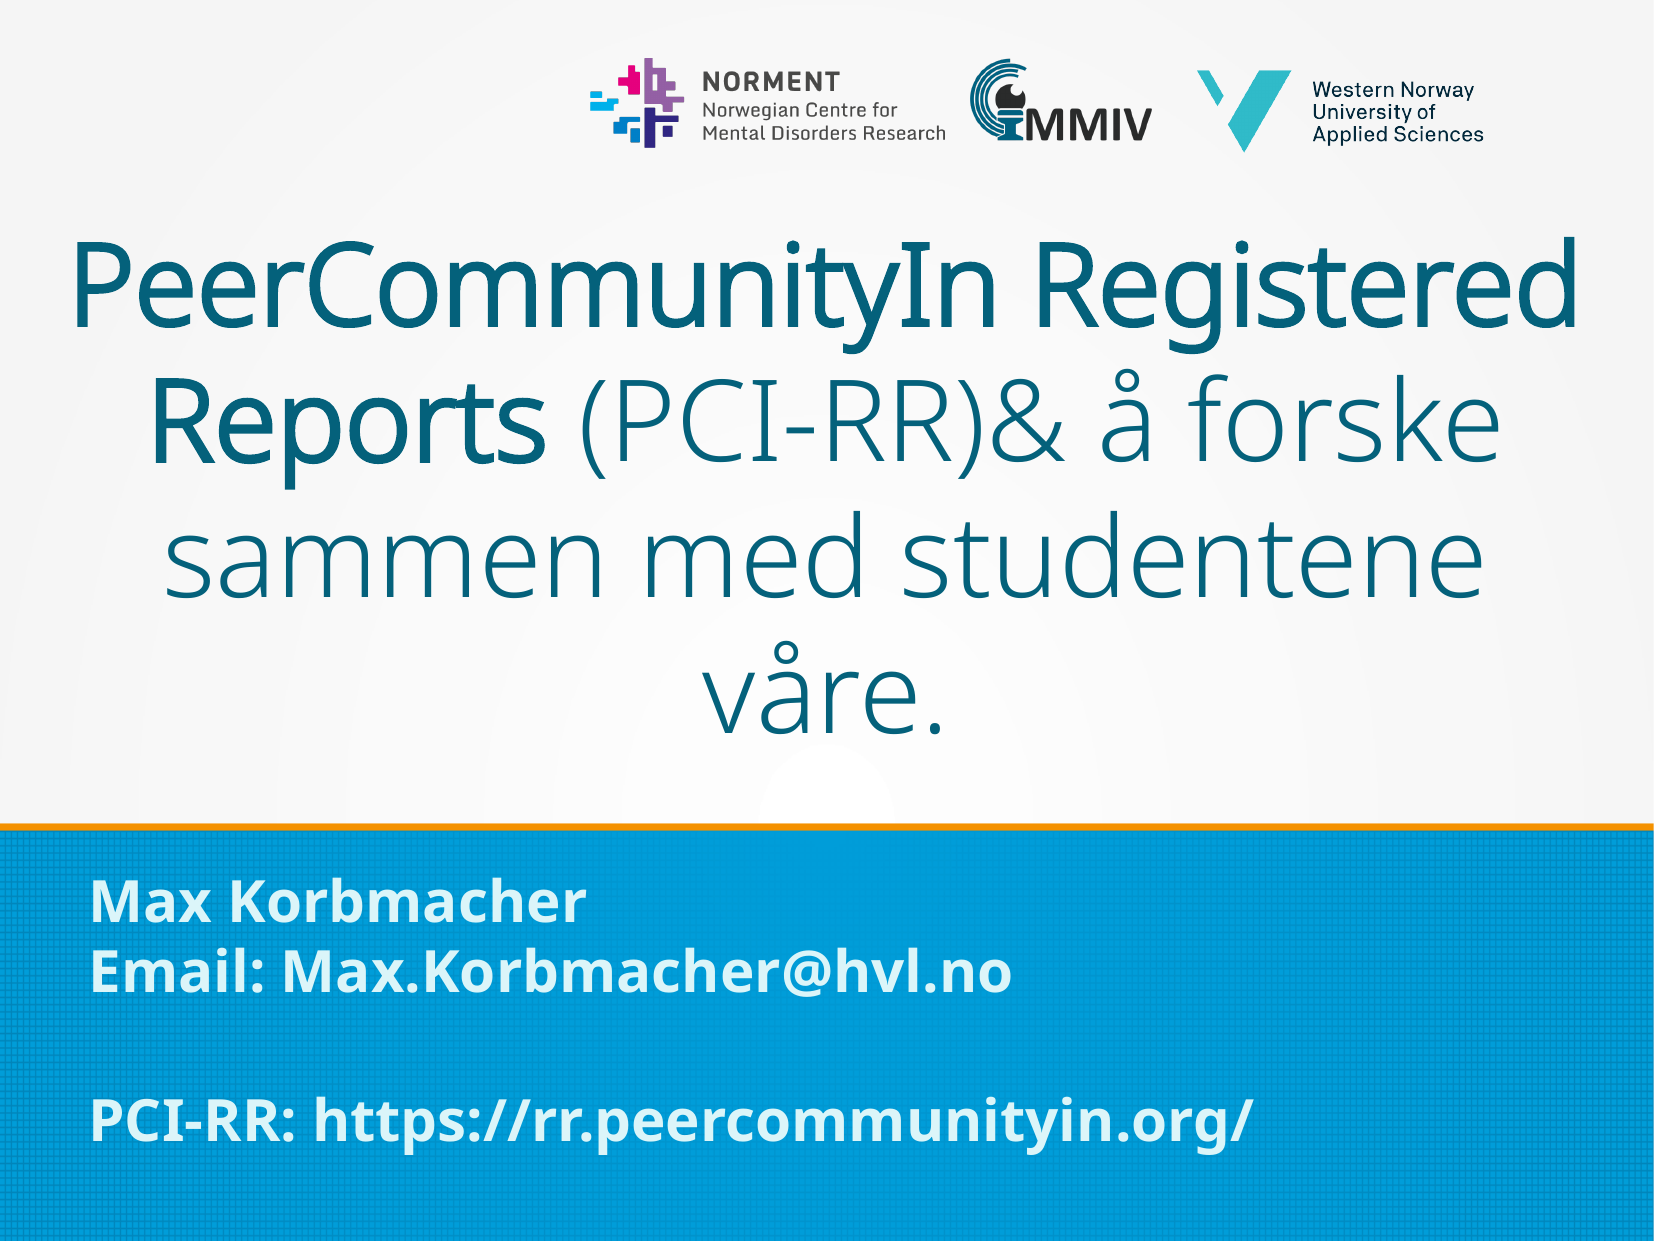

PeerCommunityIn Registered Reports (PCI-RR)& å forske sammen med studentene våre.
# Max Korbmacher
Email: Max.Korbmacher@hvl.no
PCI-RR: https://rr.peercommunityin.org/